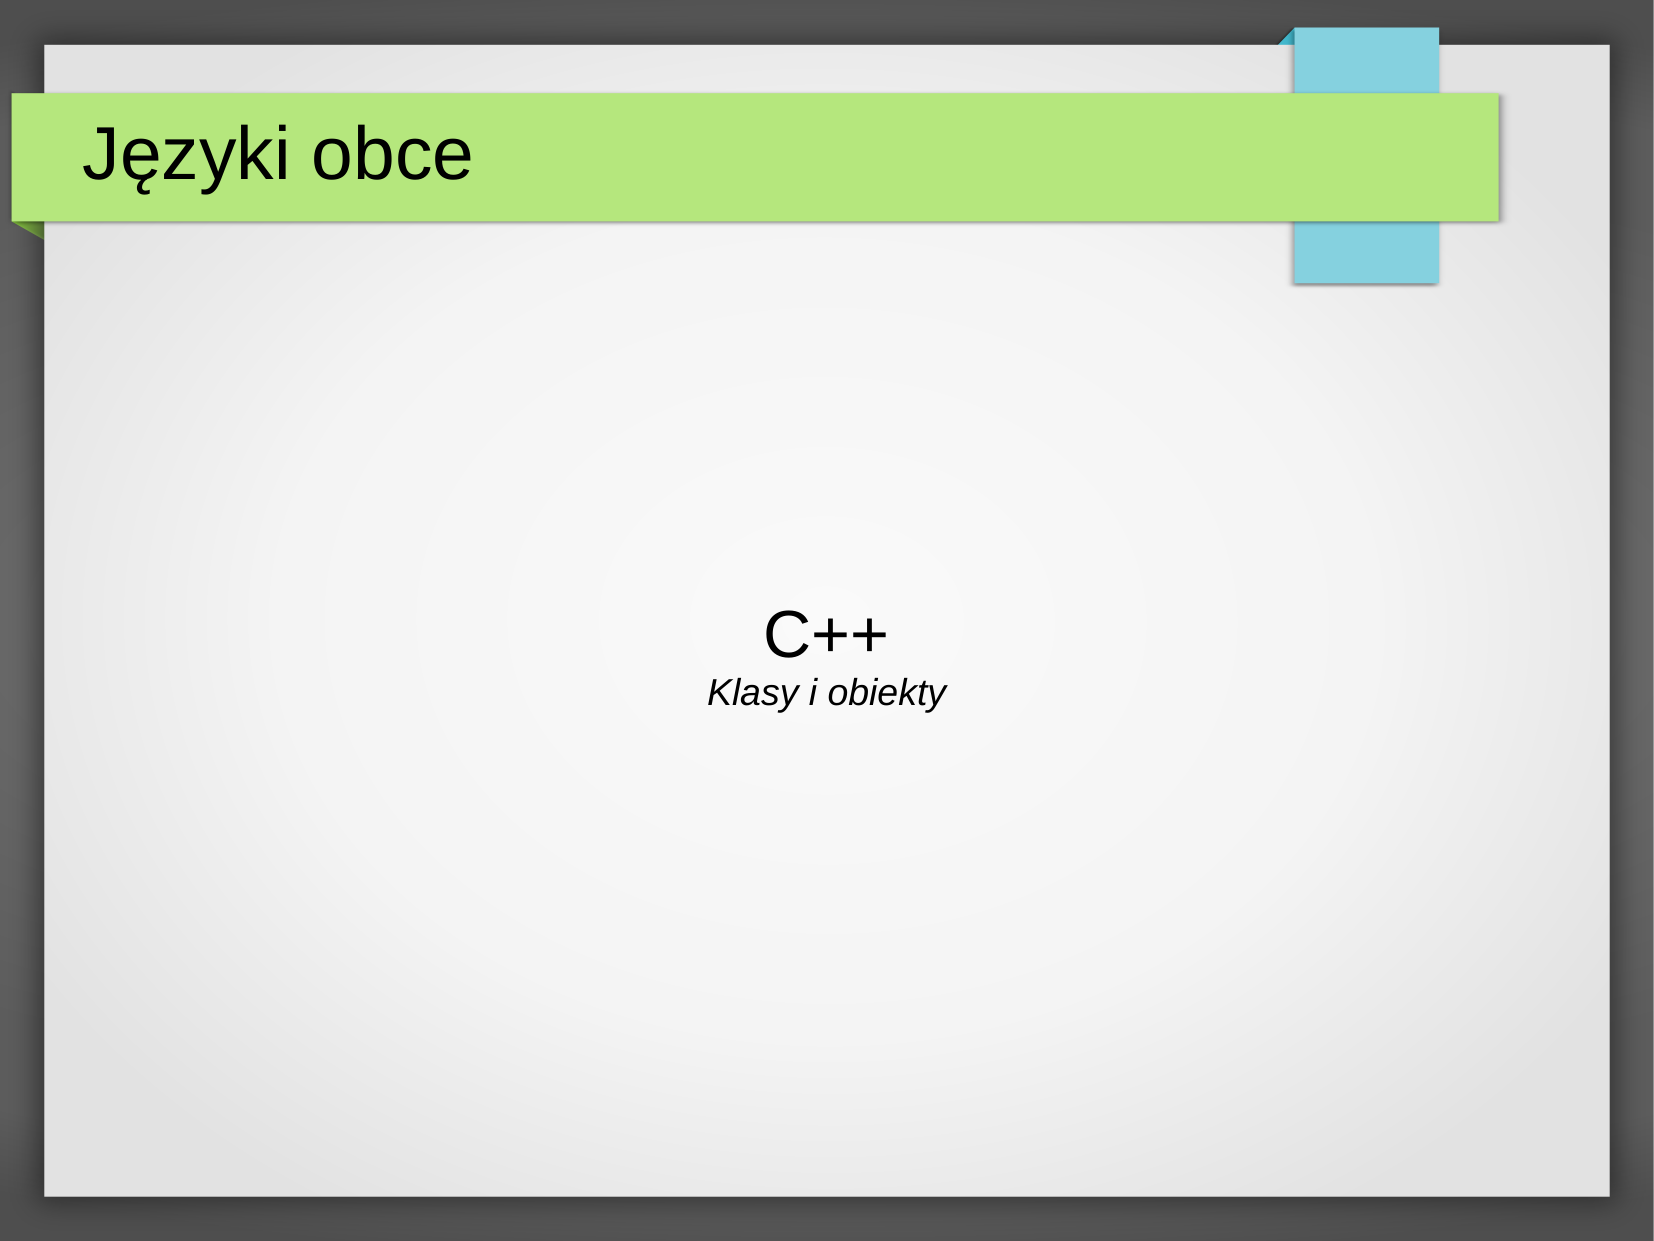

# Języki obce
C++
Klasy i obiekty